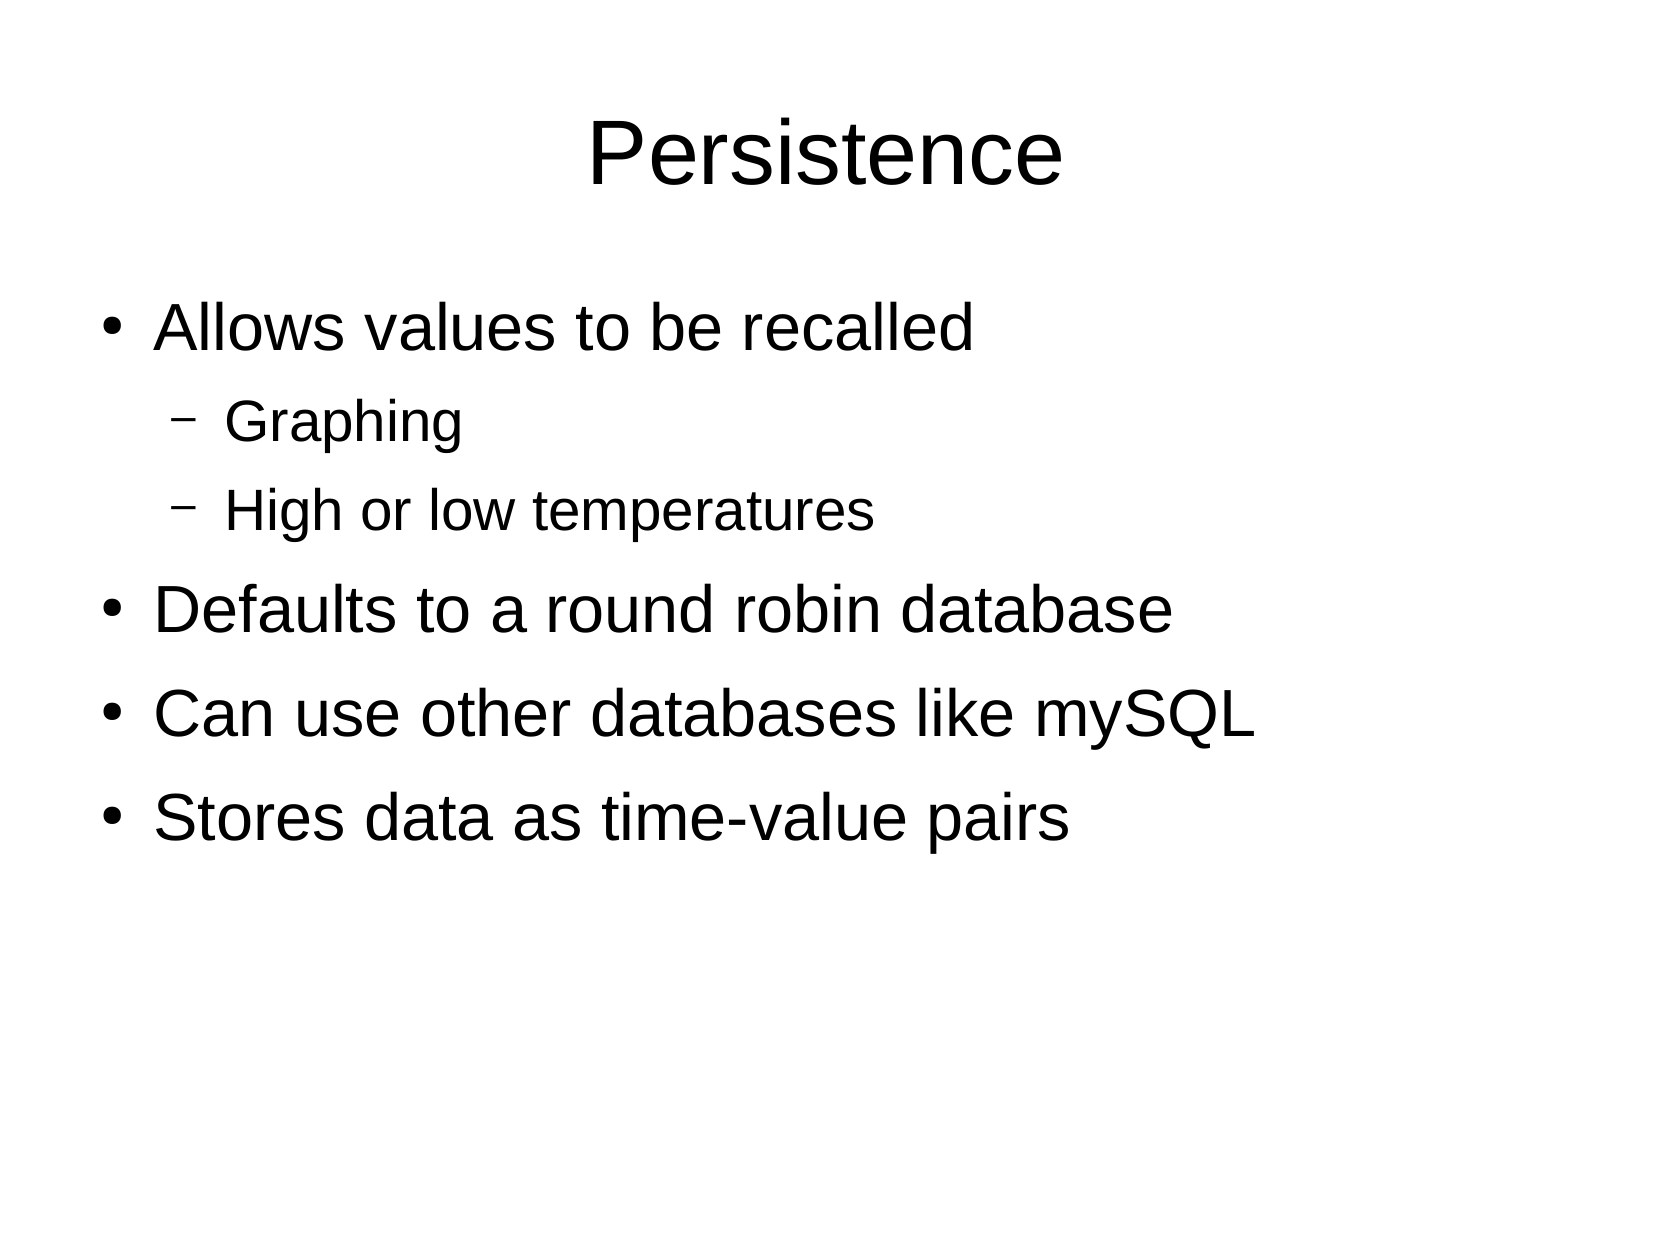

# Persistence
Allows values to be recalled
Graphing
High or low temperatures
Defaults to a round robin database
Can use other databases like mySQL
Stores data as time-value pairs